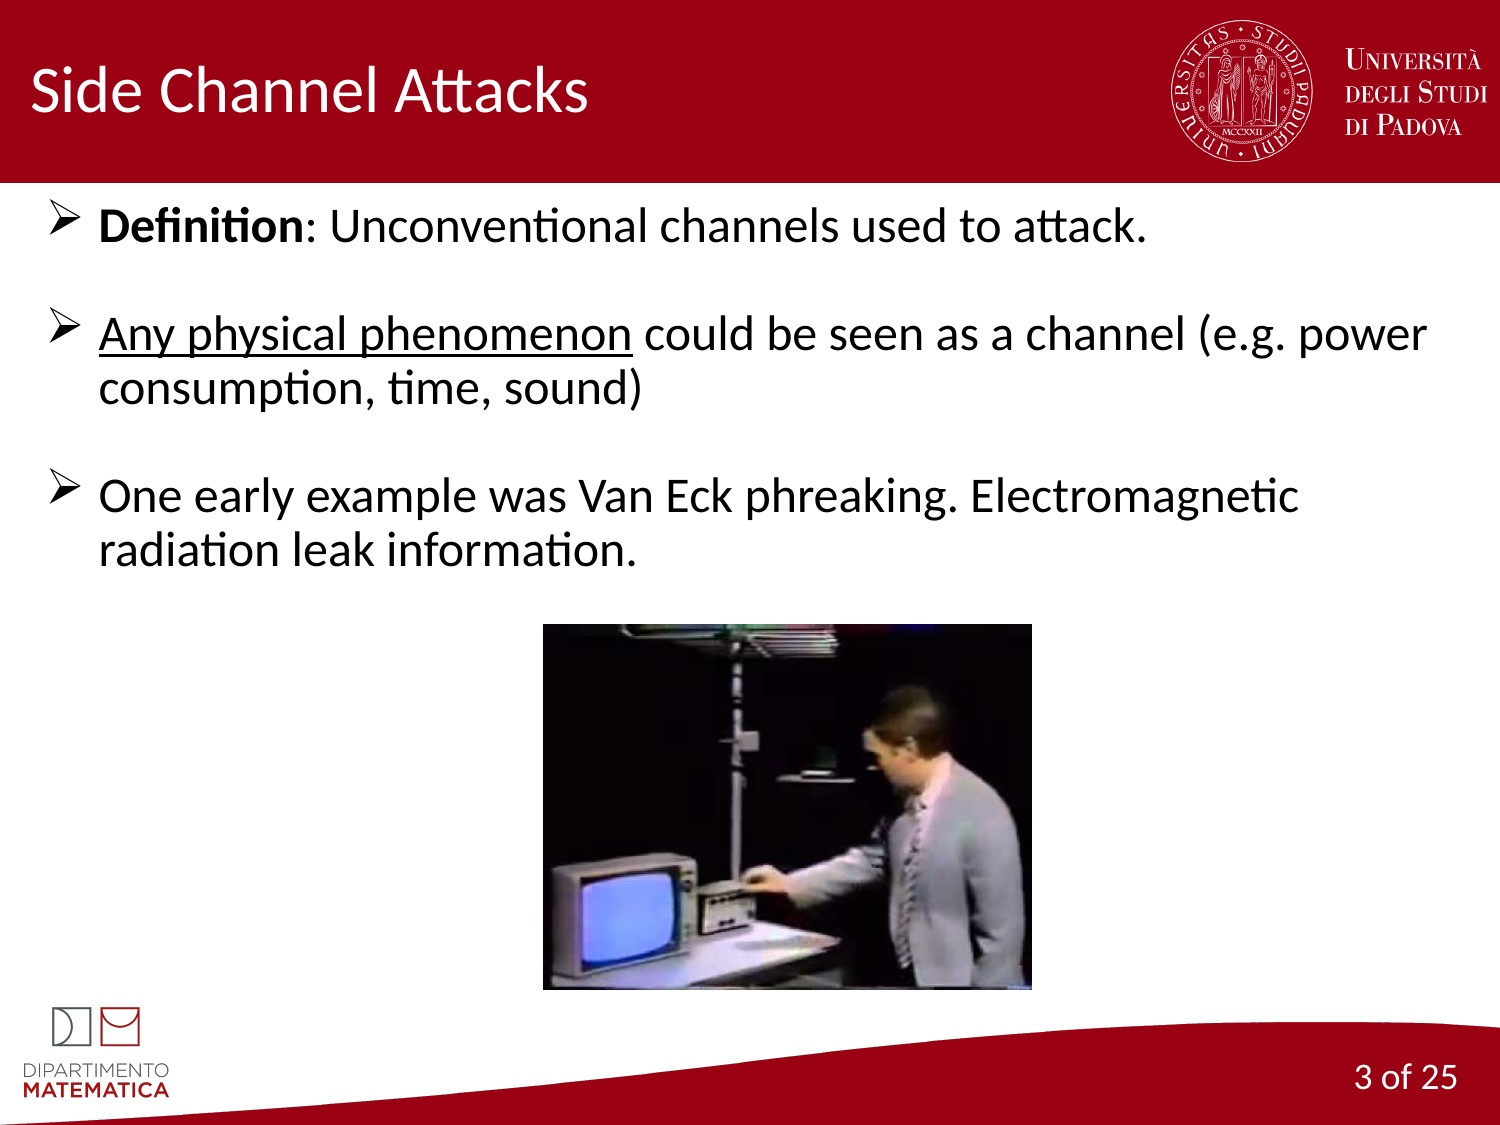

# Side Channel Attacks
Definition: Unconventional channels used to attack.
Any physical phenomenon could be seen as a channel (e.g. power consumption, time, sound)
One early example was Van Eck phreaking. Electromagnetic radiation leak information.
 of 25